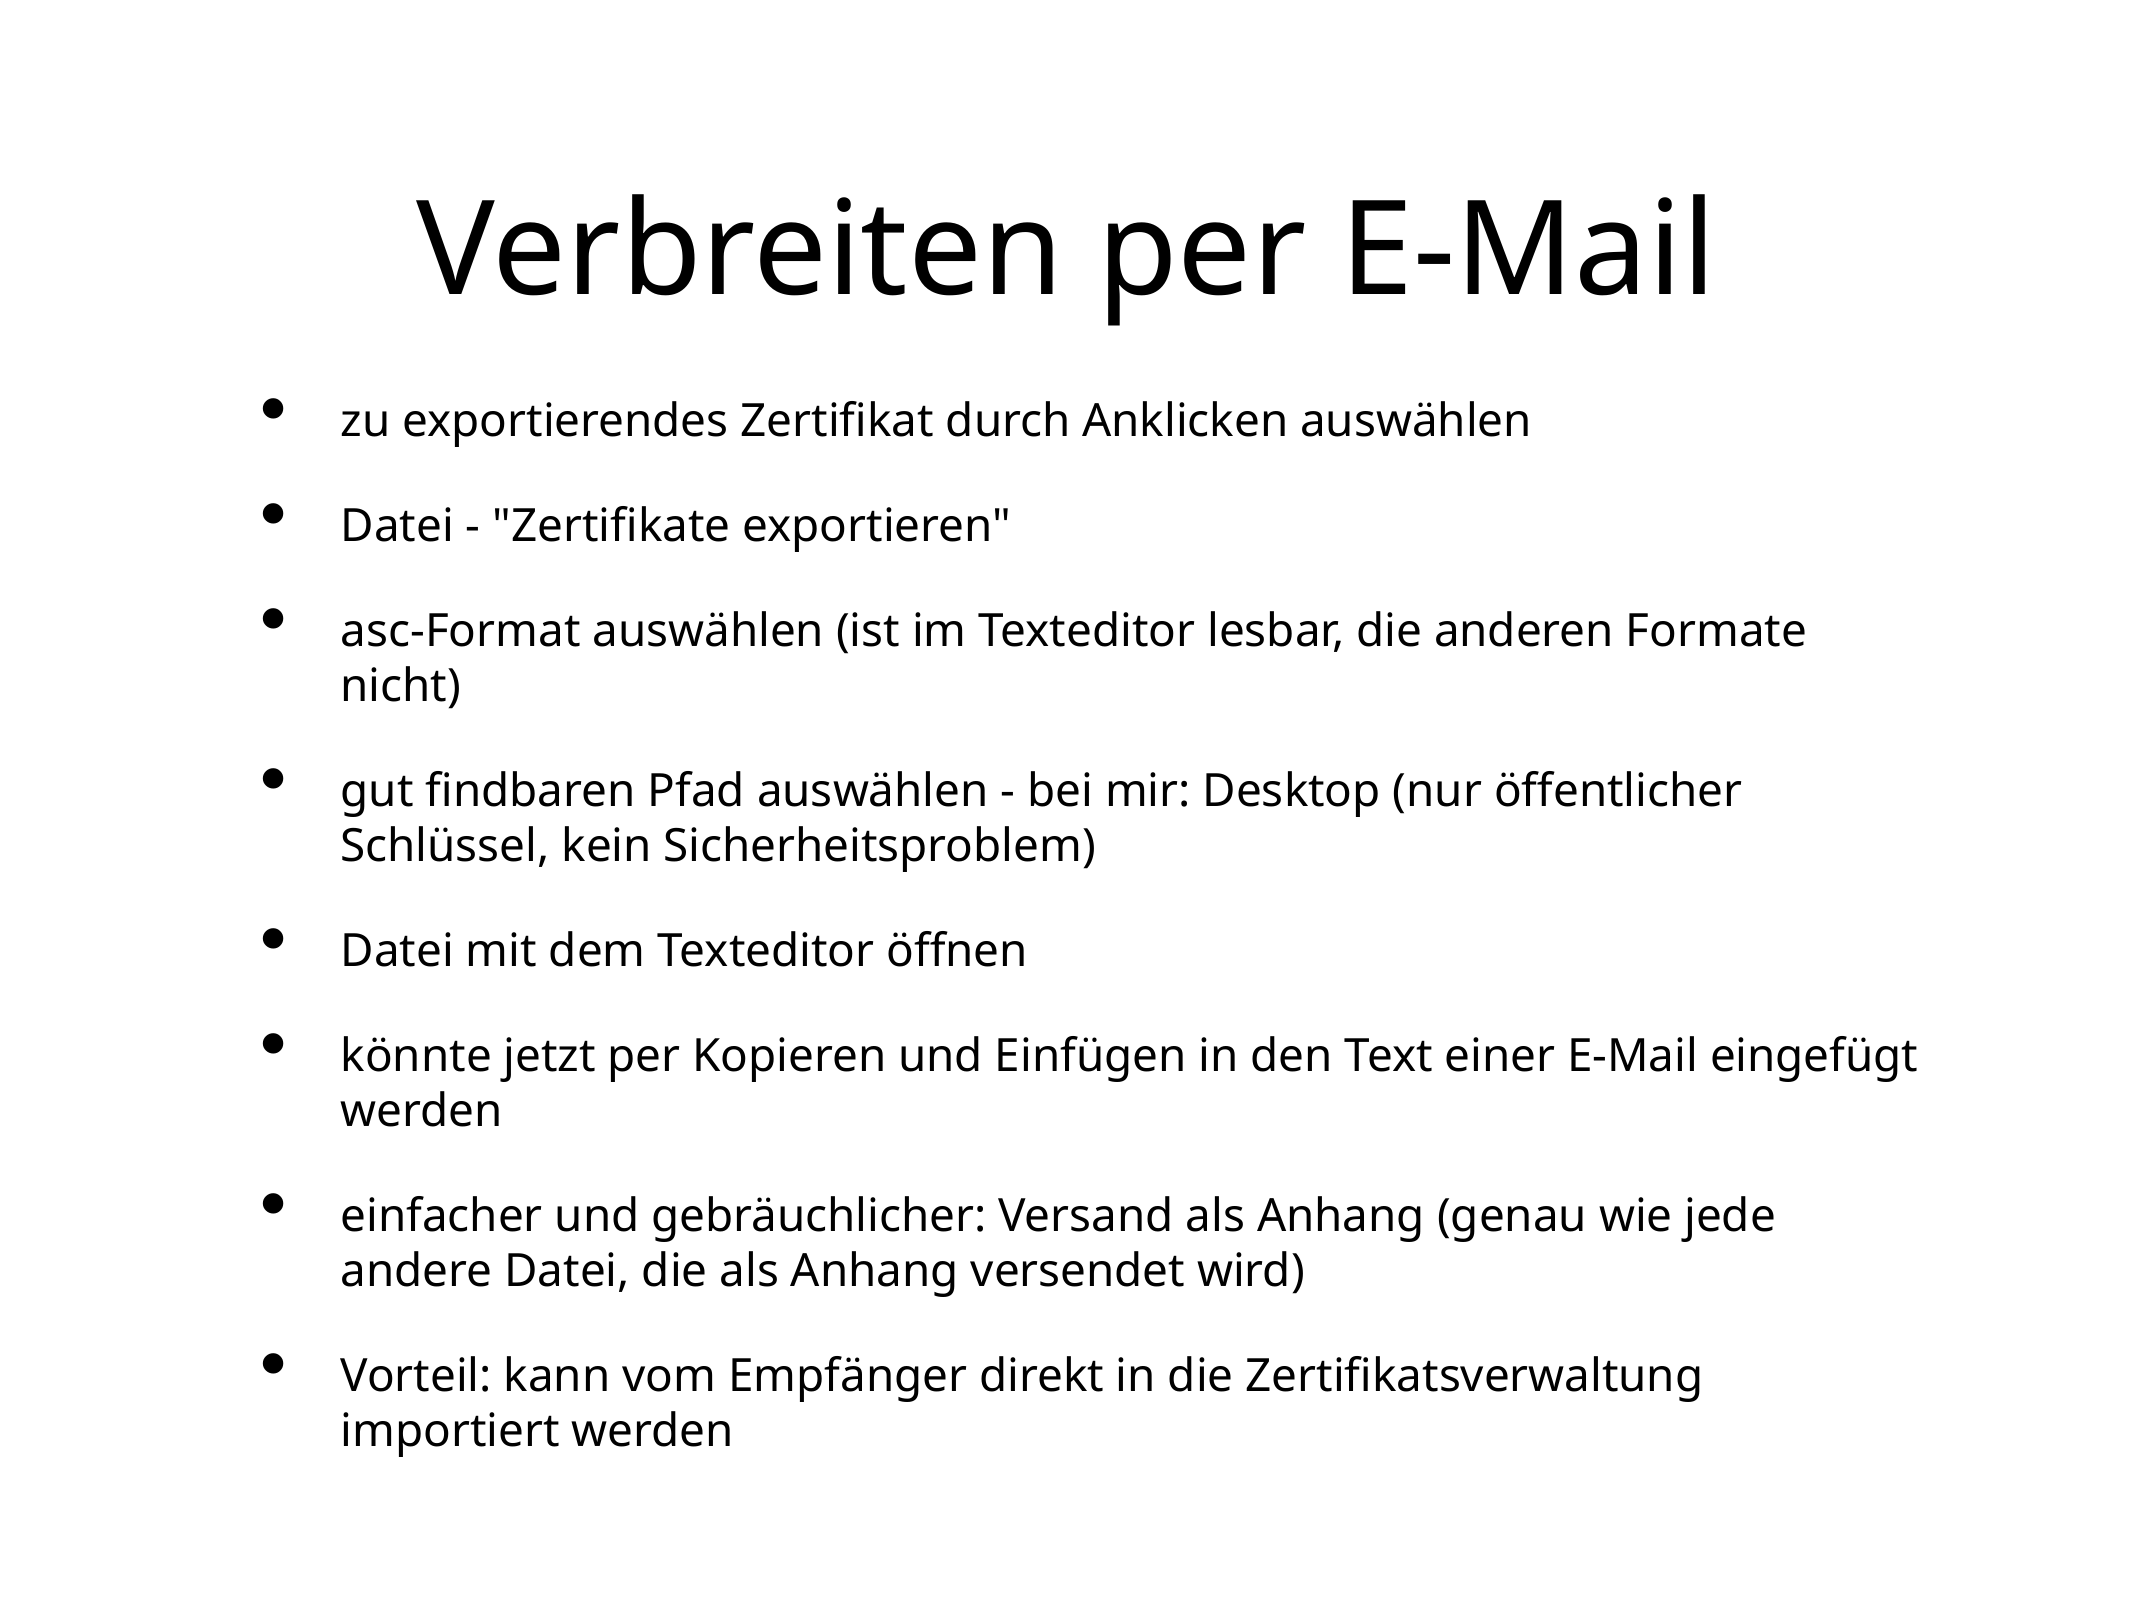

# Verbreiten per E-Mail
zu exportierendes Zertifikat durch Anklicken auswählen
Datei - "Zertifikate exportieren"
asc-Format auswählen (ist im Texteditor lesbar, die anderen Formate nicht)
gut findbaren Pfad auswählen - bei mir: Desktop (nur öffentlicher Schlüssel, kein Sicherheitsproblem)
Datei mit dem Texteditor öffnen
könnte jetzt per Kopieren und Einfügen in den Text einer E-Mail eingefügt werden
einfacher und gebräuchlicher: Versand als Anhang (genau wie jede andere Datei, die als Anhang versendet wird)
Vorteil: kann vom Empfänger direkt in die Zertifikatsverwaltung importiert werden